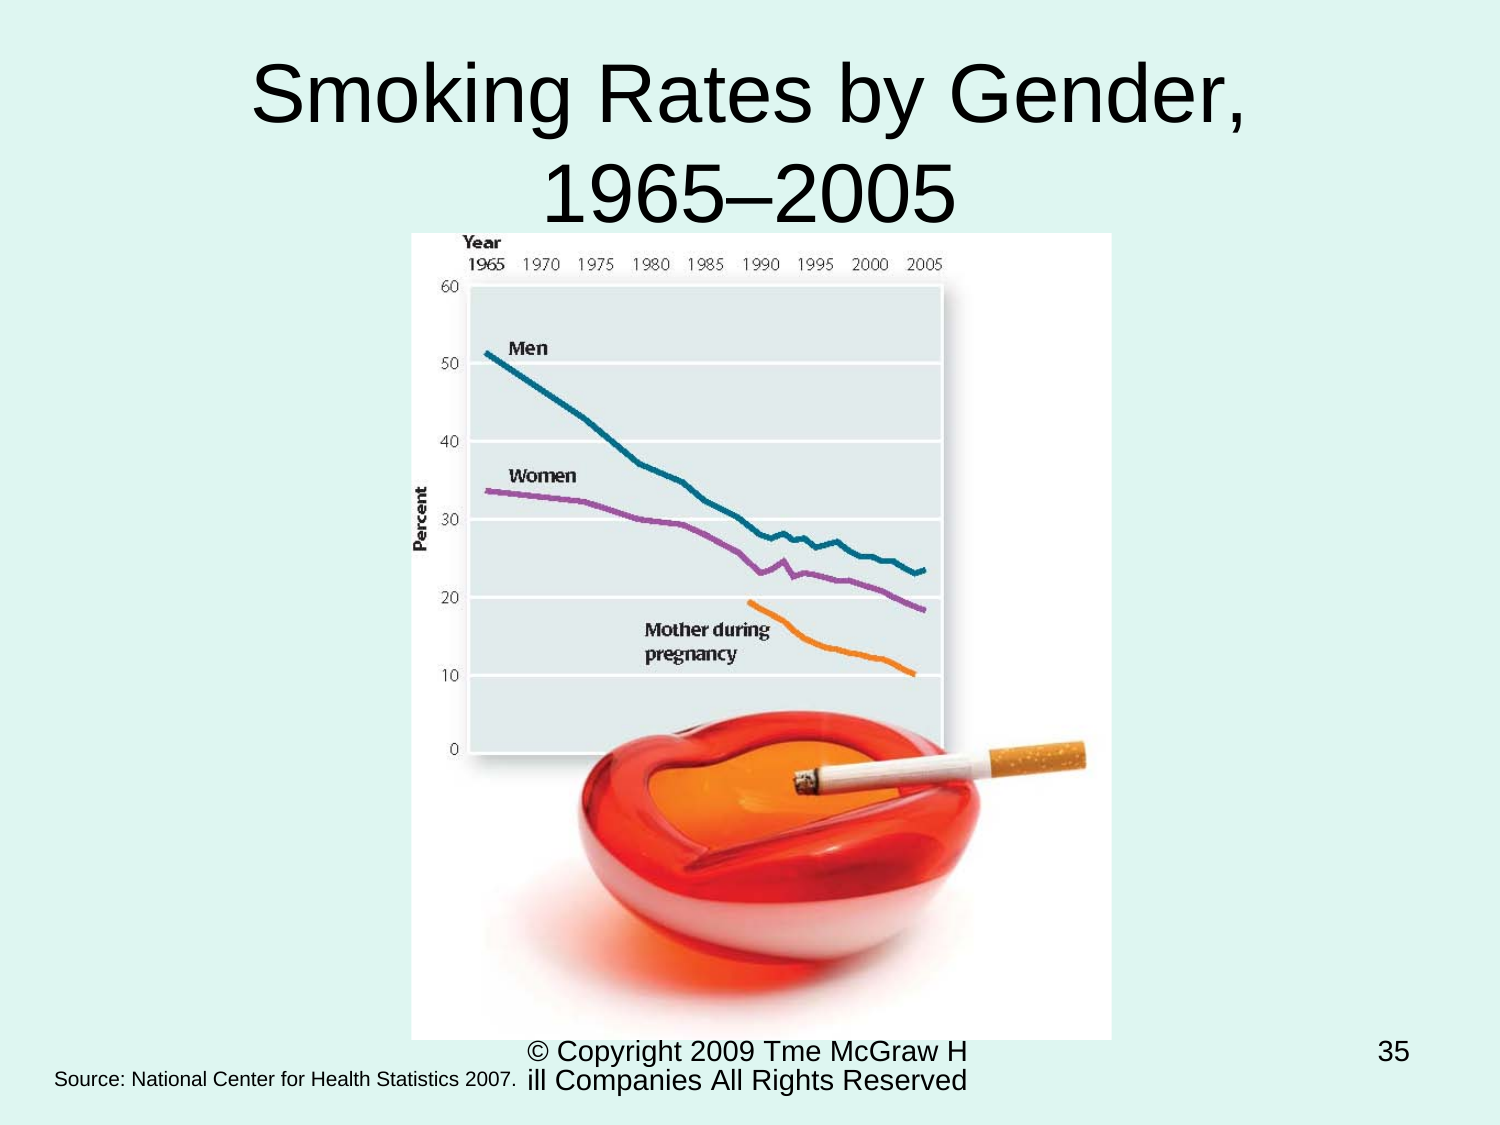

# Smoking Rates by Gender, 1965–2005
© Copyright 2009 Tme McGraw Hill Companies All Rights Reserved
35
Source: National Center for Health Statistics 2007.